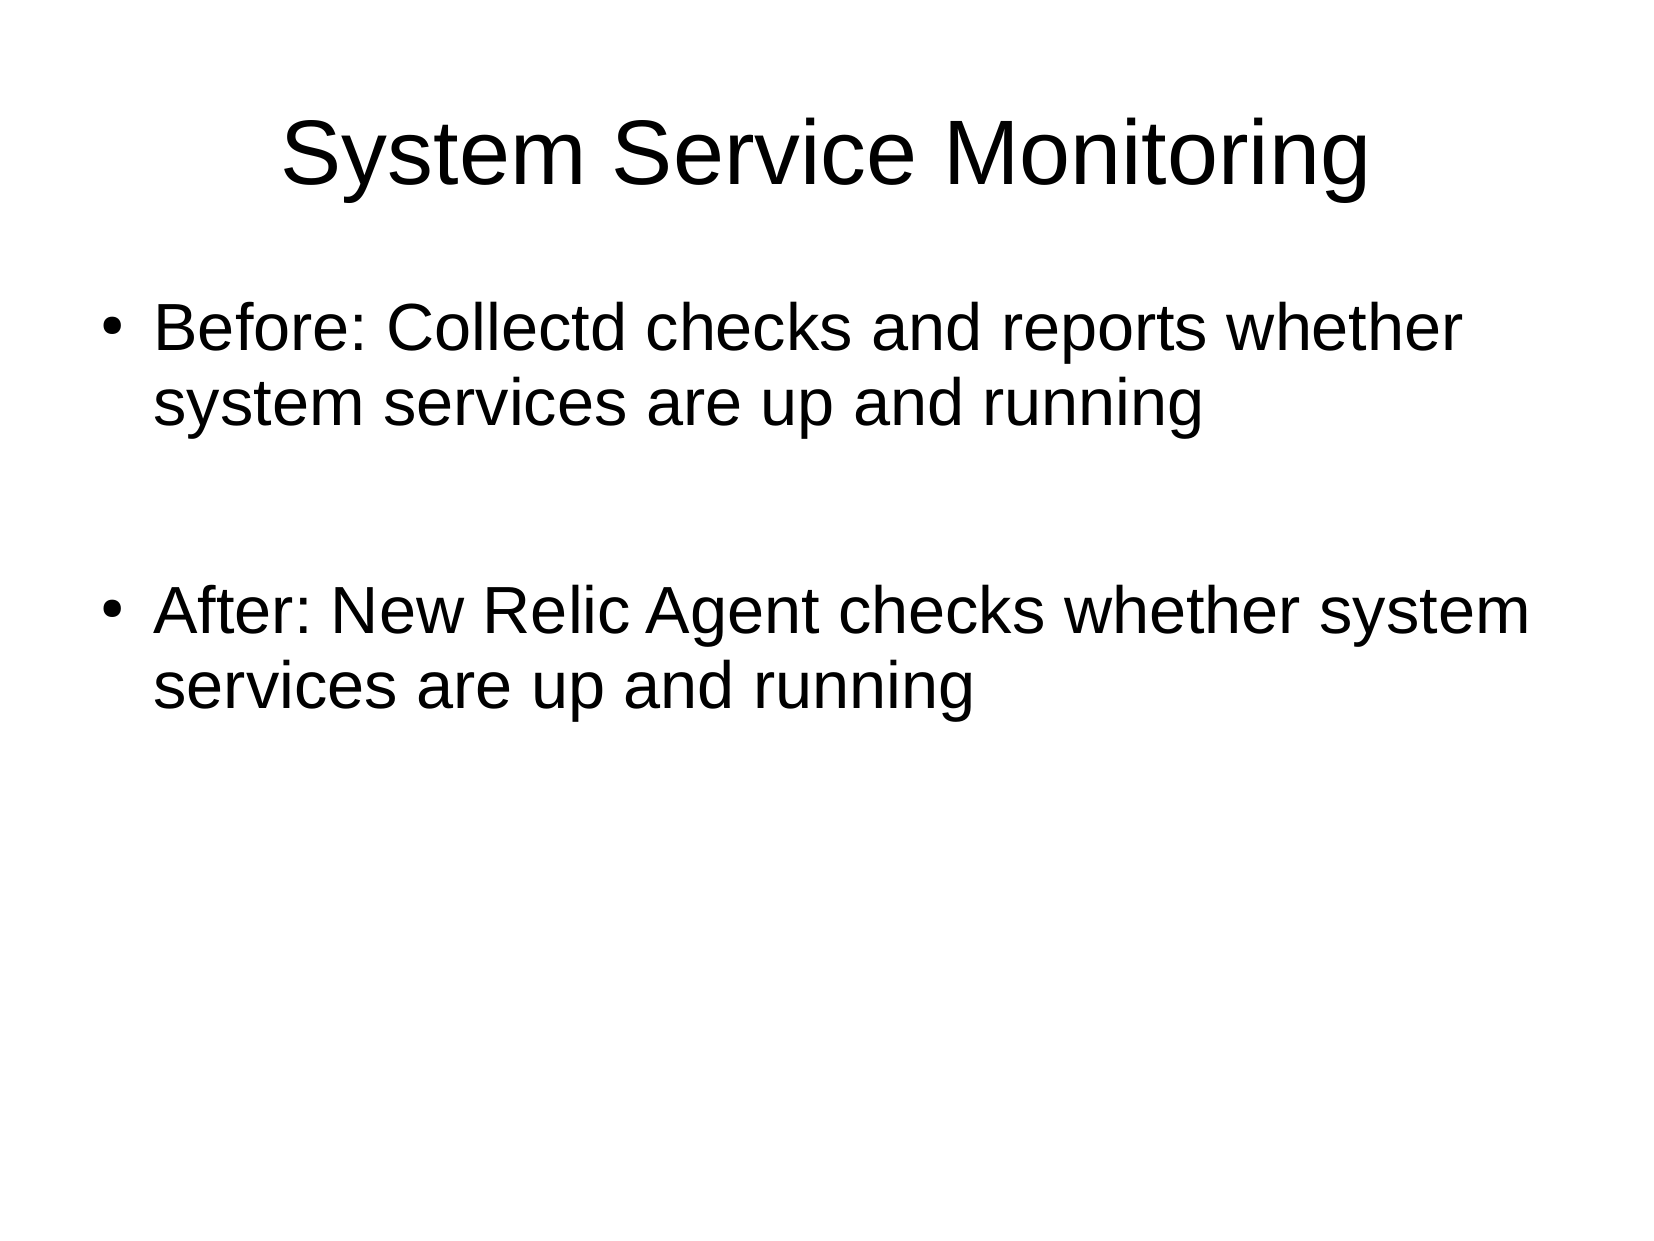

# System Service Monitoring
Before: Collectd checks and reports whether system services are up and running
After: New Relic Agent checks whether system services are up and running